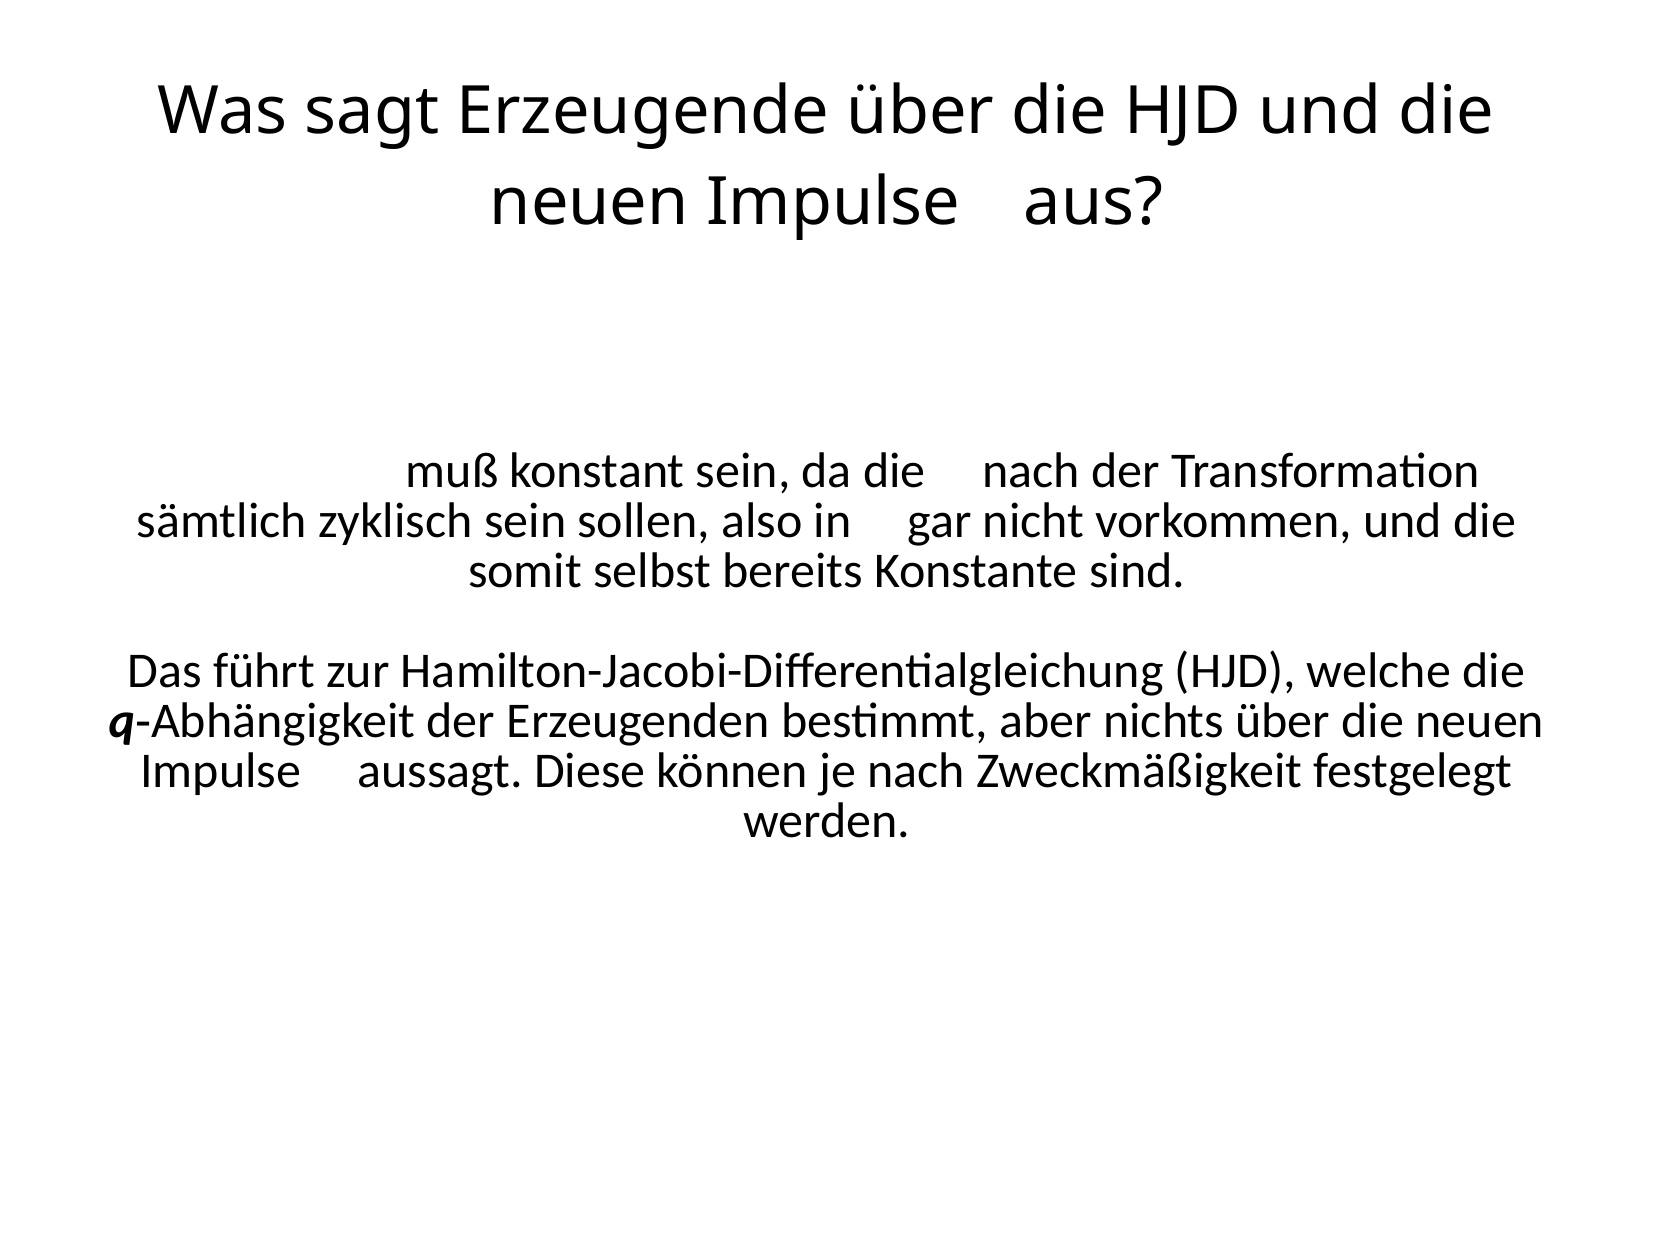

# Was sagt Erzeugende über die HJD und die neuen Impulse 	 aus?
			 muß konstant sein, da die nach der Transformation sämtlich zyklisch sein sollen, also in gar nicht vorkommen, und die somit selbst bereits Konstante sind.
Das führt zur Hamilton-Jacobi-Differentialgleichung (HJD), welche die q‑Abhängigkeit der Erzeugenden bestimmt, aber nichts über die neuen Impulse aussagt. Diese können je nach Zweckmäßigkeit festgelegt werden.